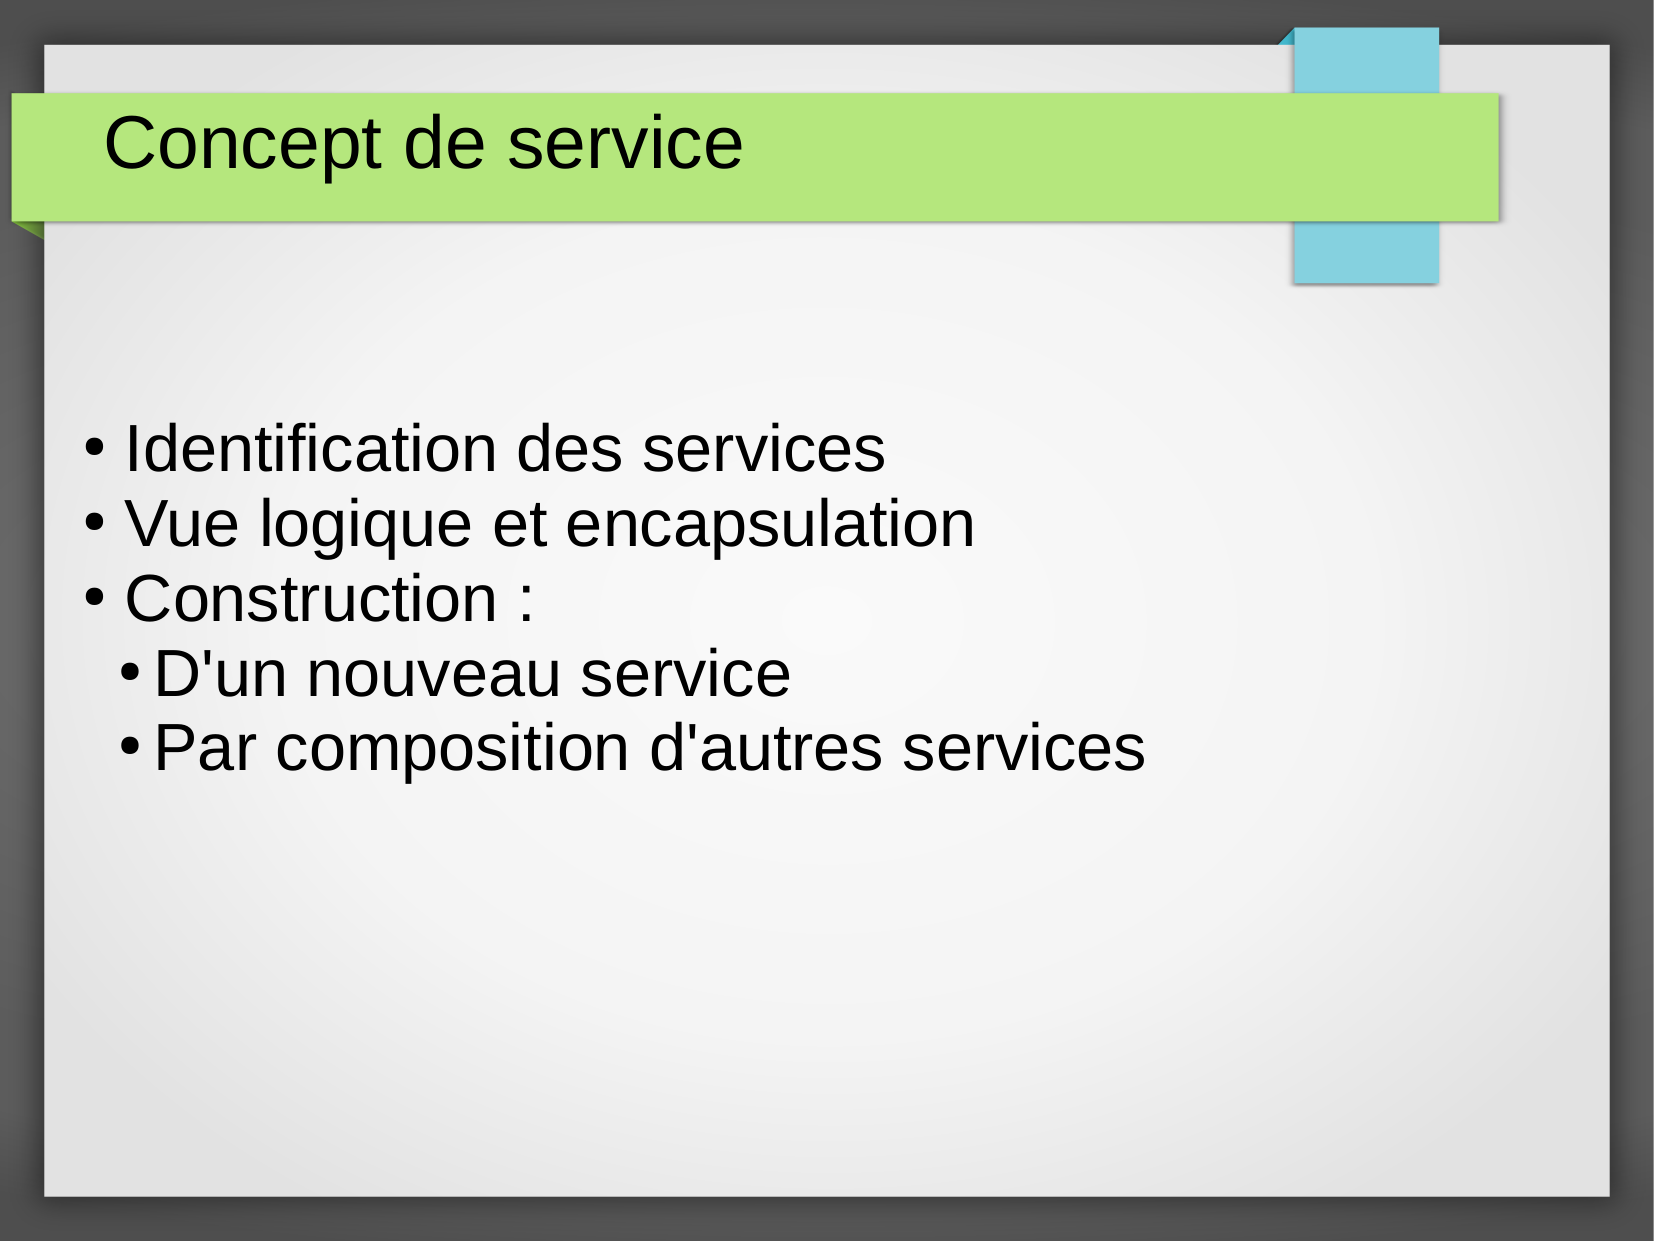

# Concept de service
 Identification des services
 Vue logique et encapsulation
 Construction :
D'un nouveau service
Par composition d'autres services